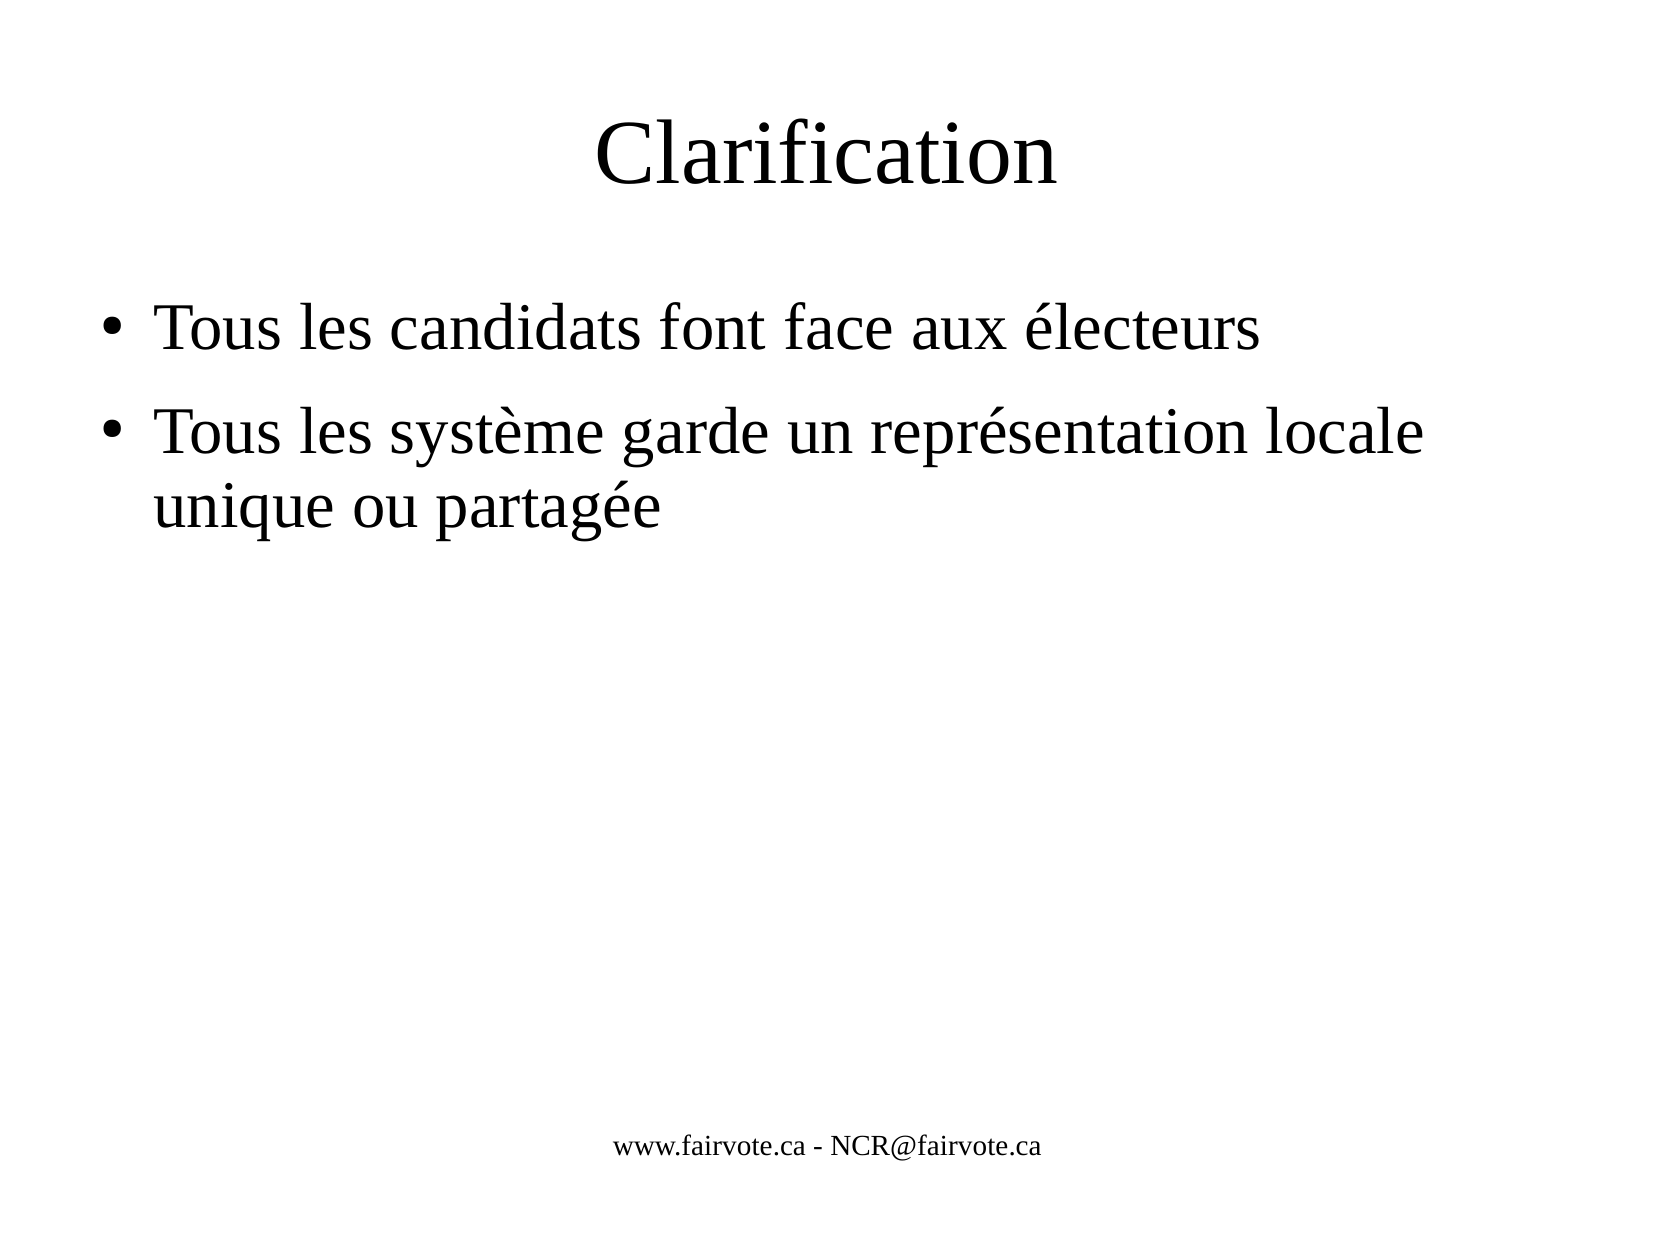

# Clarification
Tous les candidats font face aux électeurs
Tous les système garde un représentation locale unique ou partagée
www.fairvote.ca - NCR@fairvote.ca